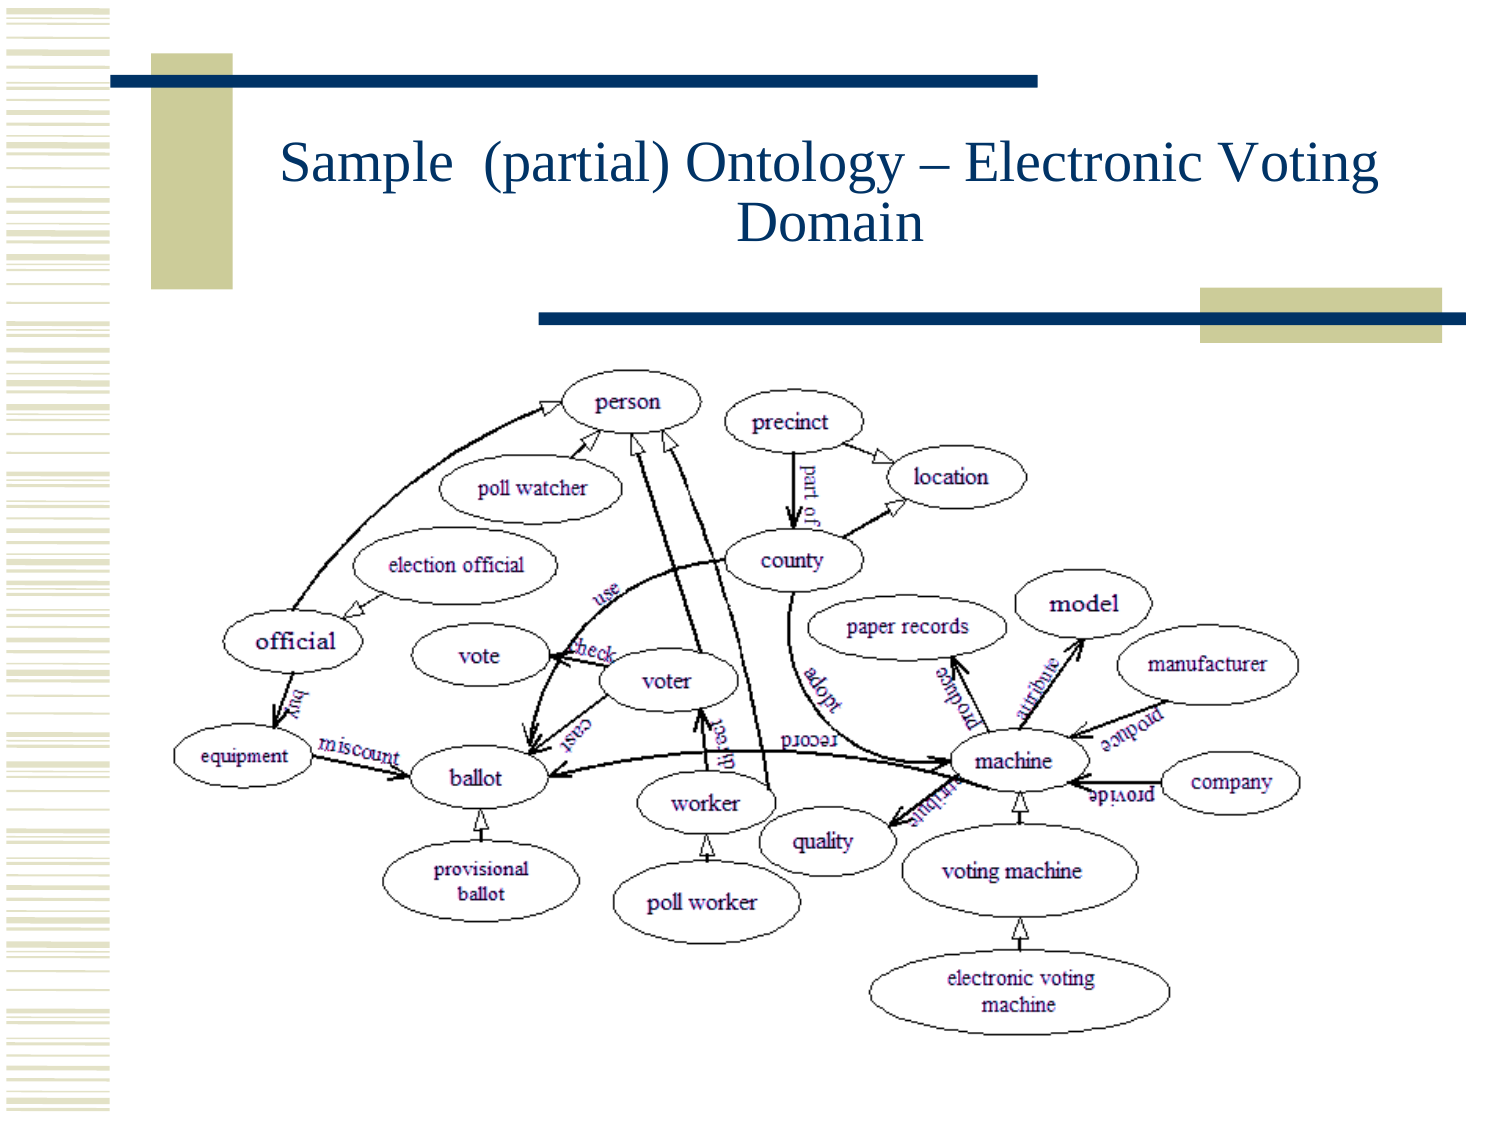

# Sample (partial) Ontology – Electronic Voting Domain